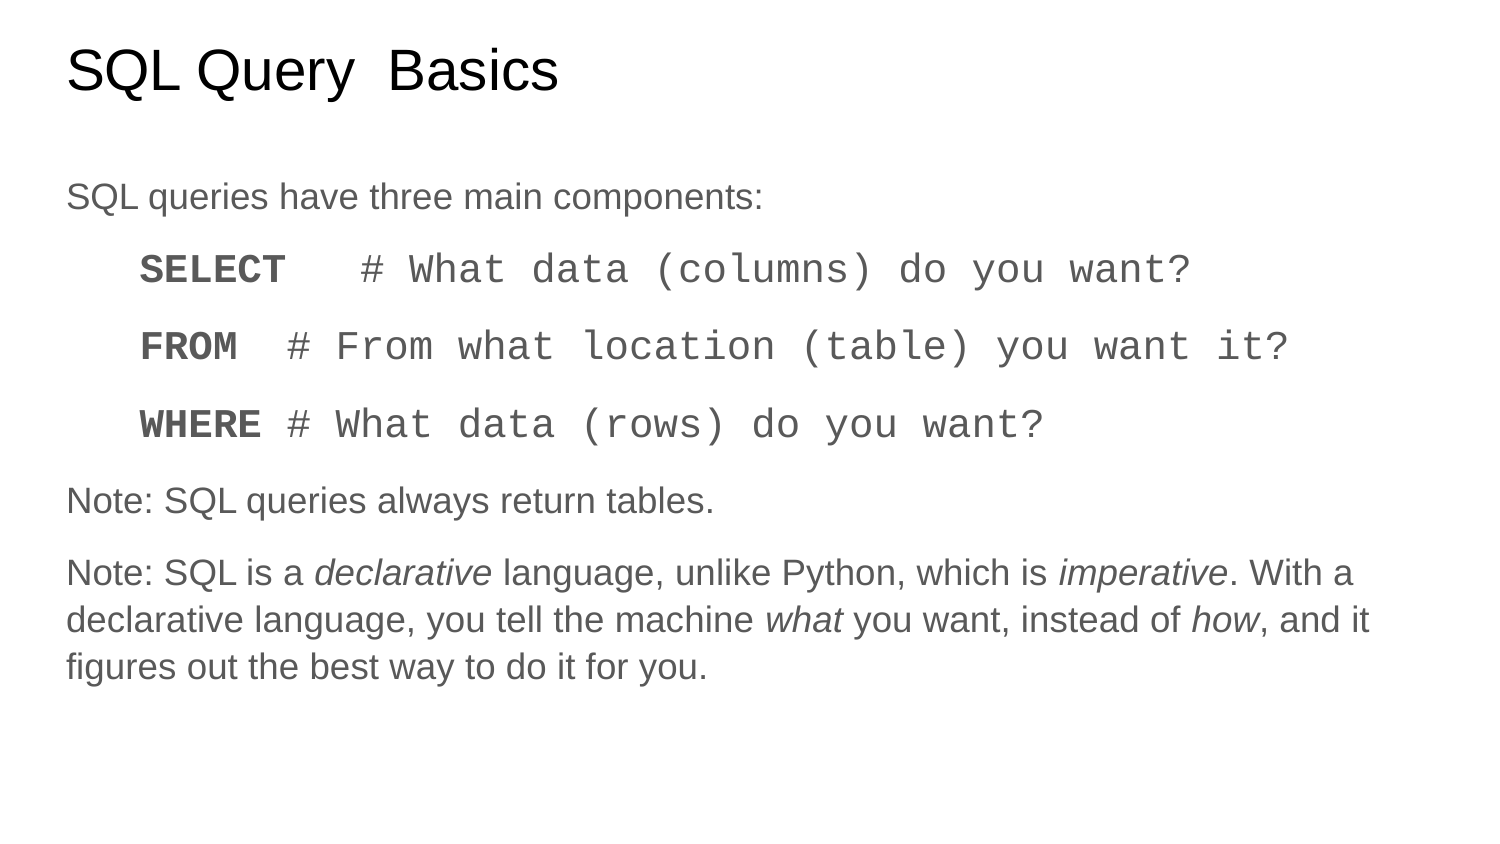

# SQL Query Basics
SQL queries have three main components:
	SELECT 	# What data (columns) do you want?
	FROM		# From what location (table) you want it?
WHERE		# What data (rows) do you want?
Note: SQL queries always return tables.
Note: SQL is a declarative language, unlike Python, which is imperative. With a declarative language, you tell the machine what you want, instead of how, and it figures out the best way to do it for you.